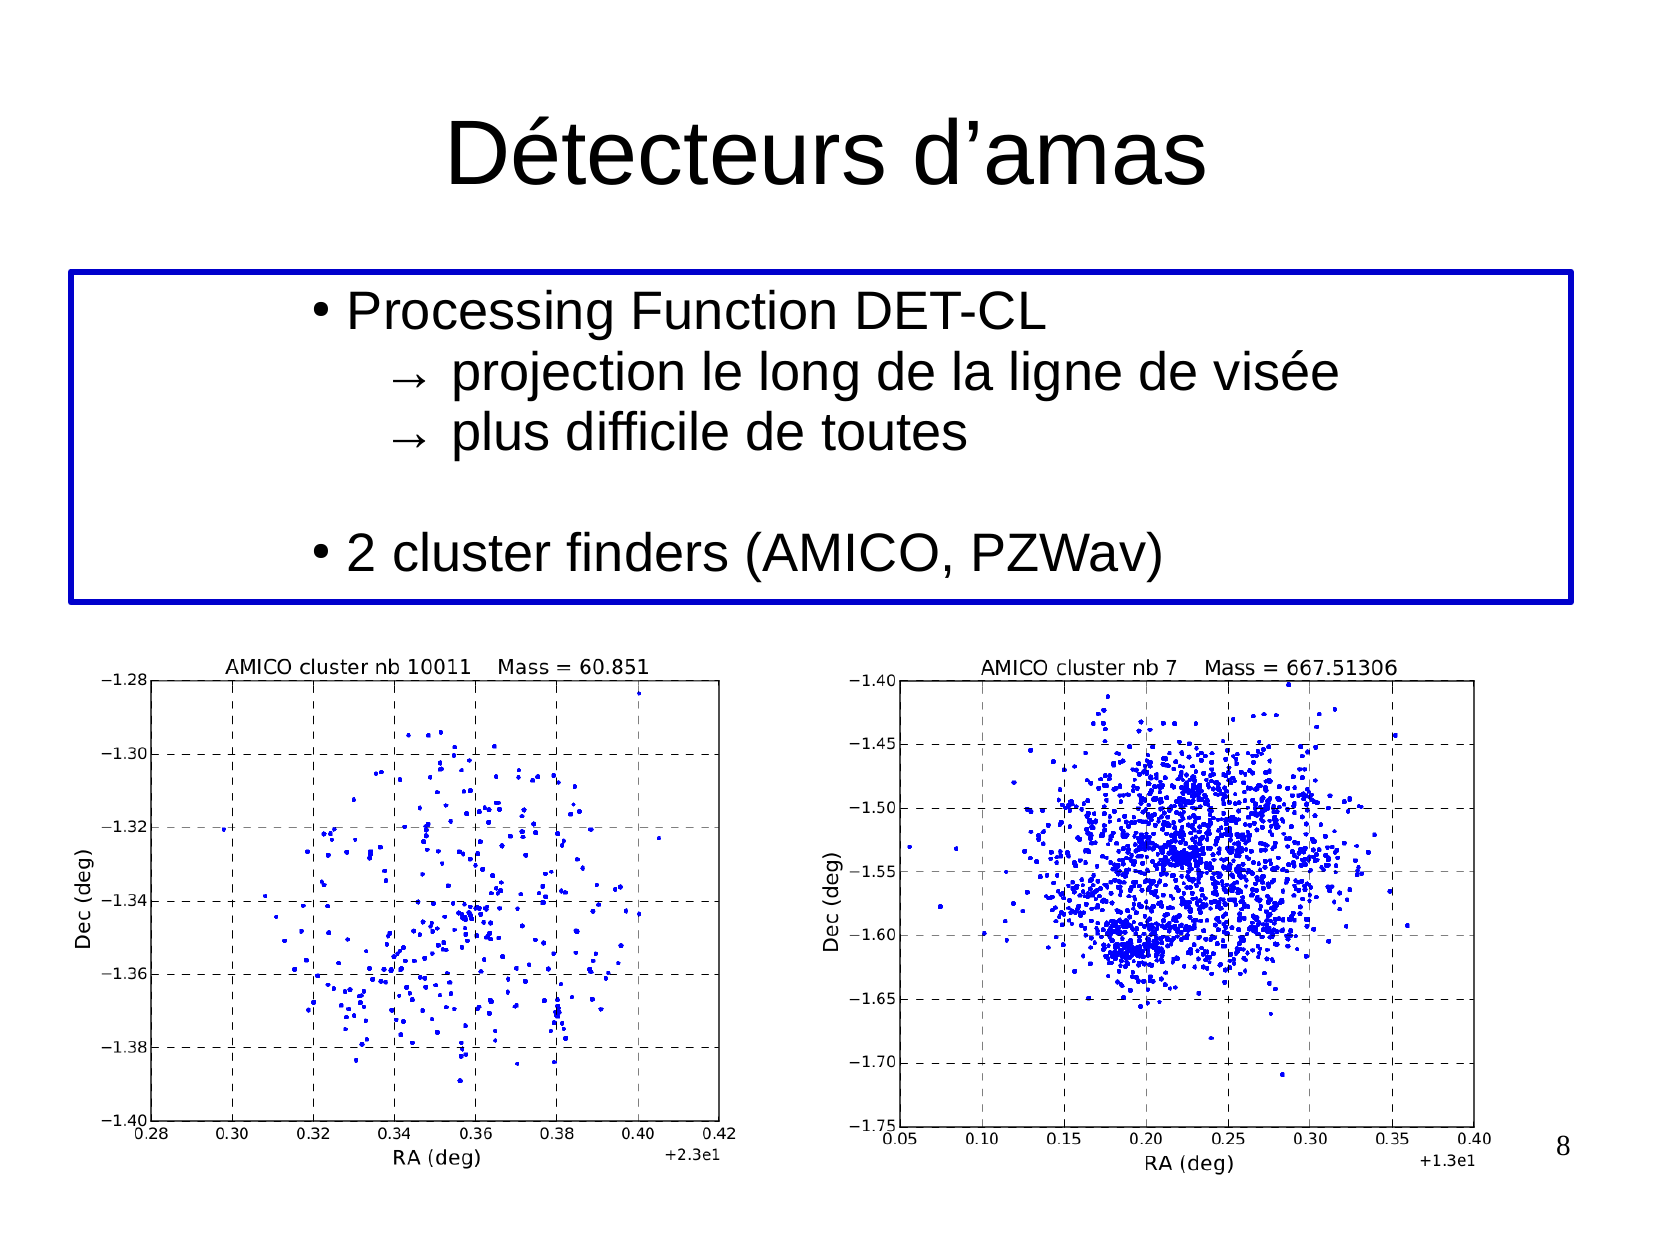

# Détecteurs d’amas
Processing Function DET-CL
→ projection le long de la ligne de visée
→ plus difficile de toutes
2 cluster finders (AMICO, PZWav)
8